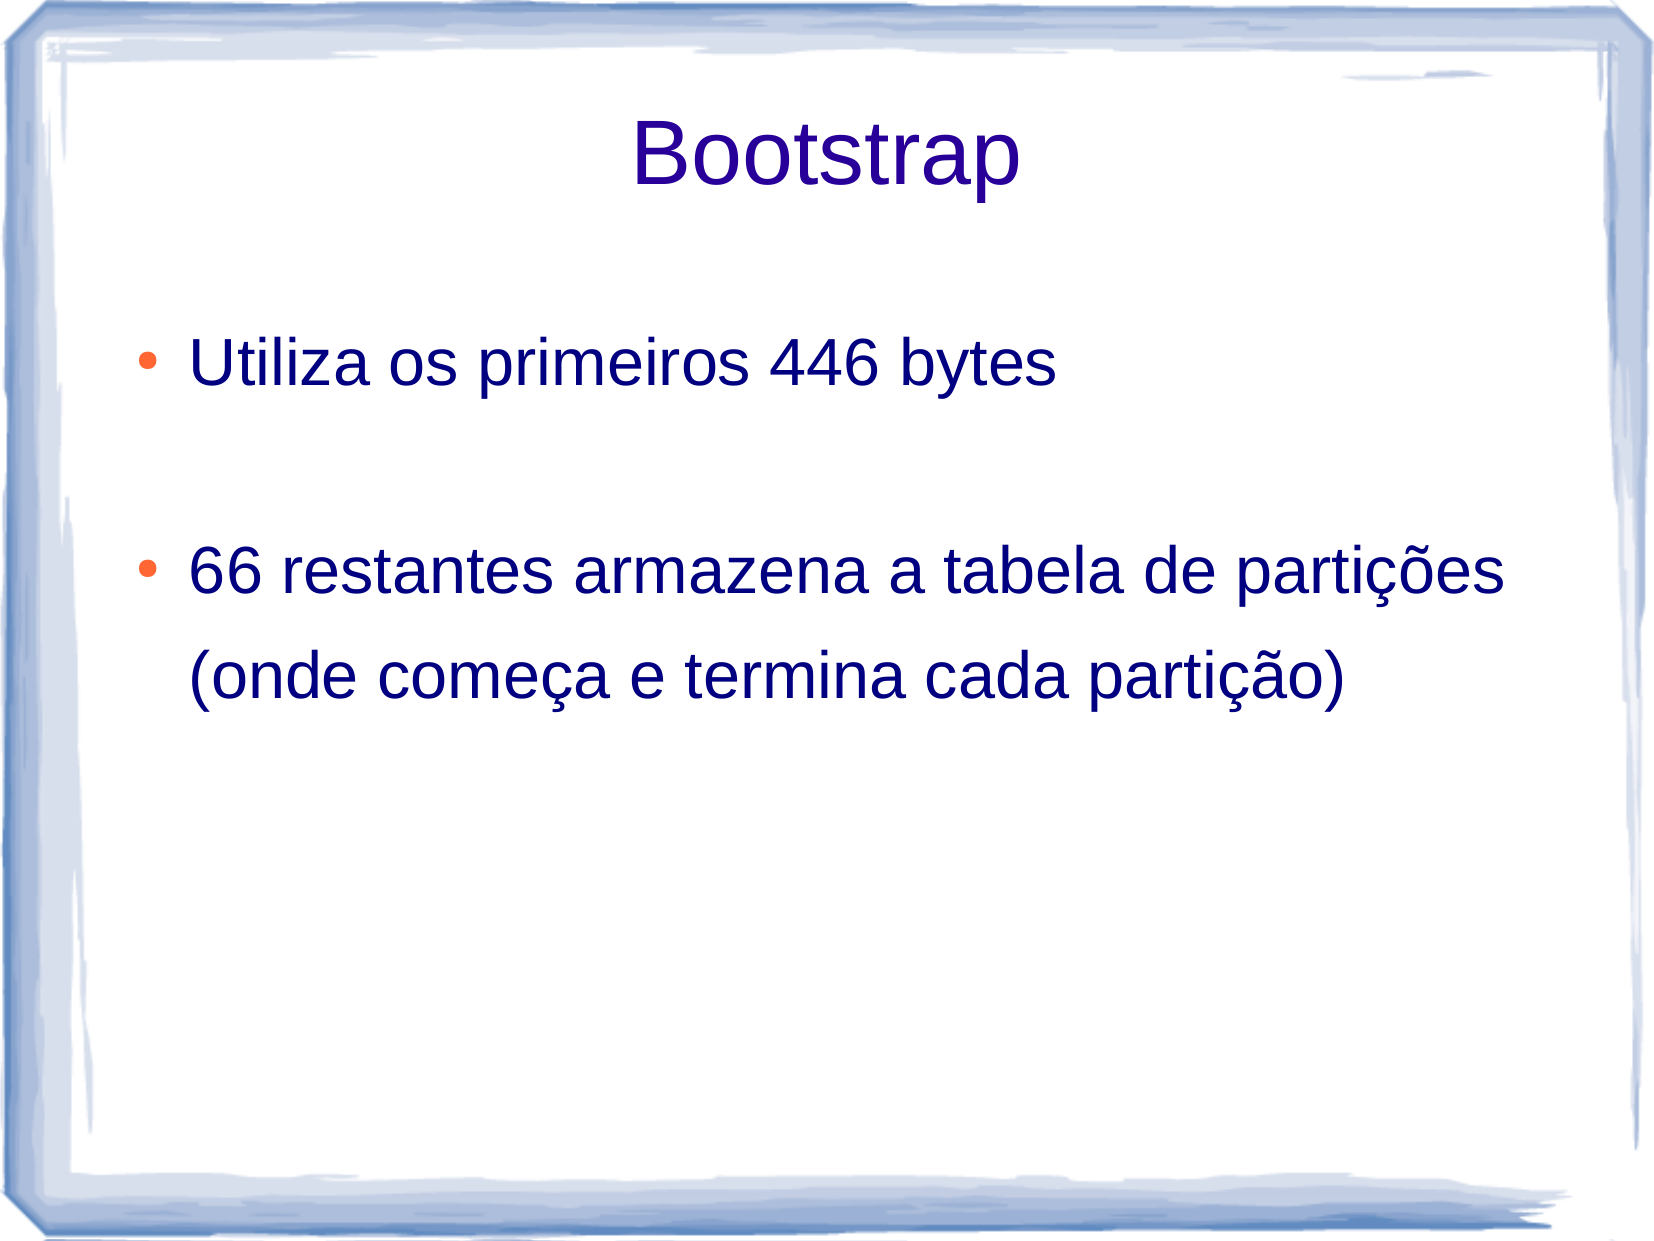

# Bootstrap
Utiliza os primeiros 446 bytes
66 restantes armazena a tabela de partições
(onde começa e termina cada partição)